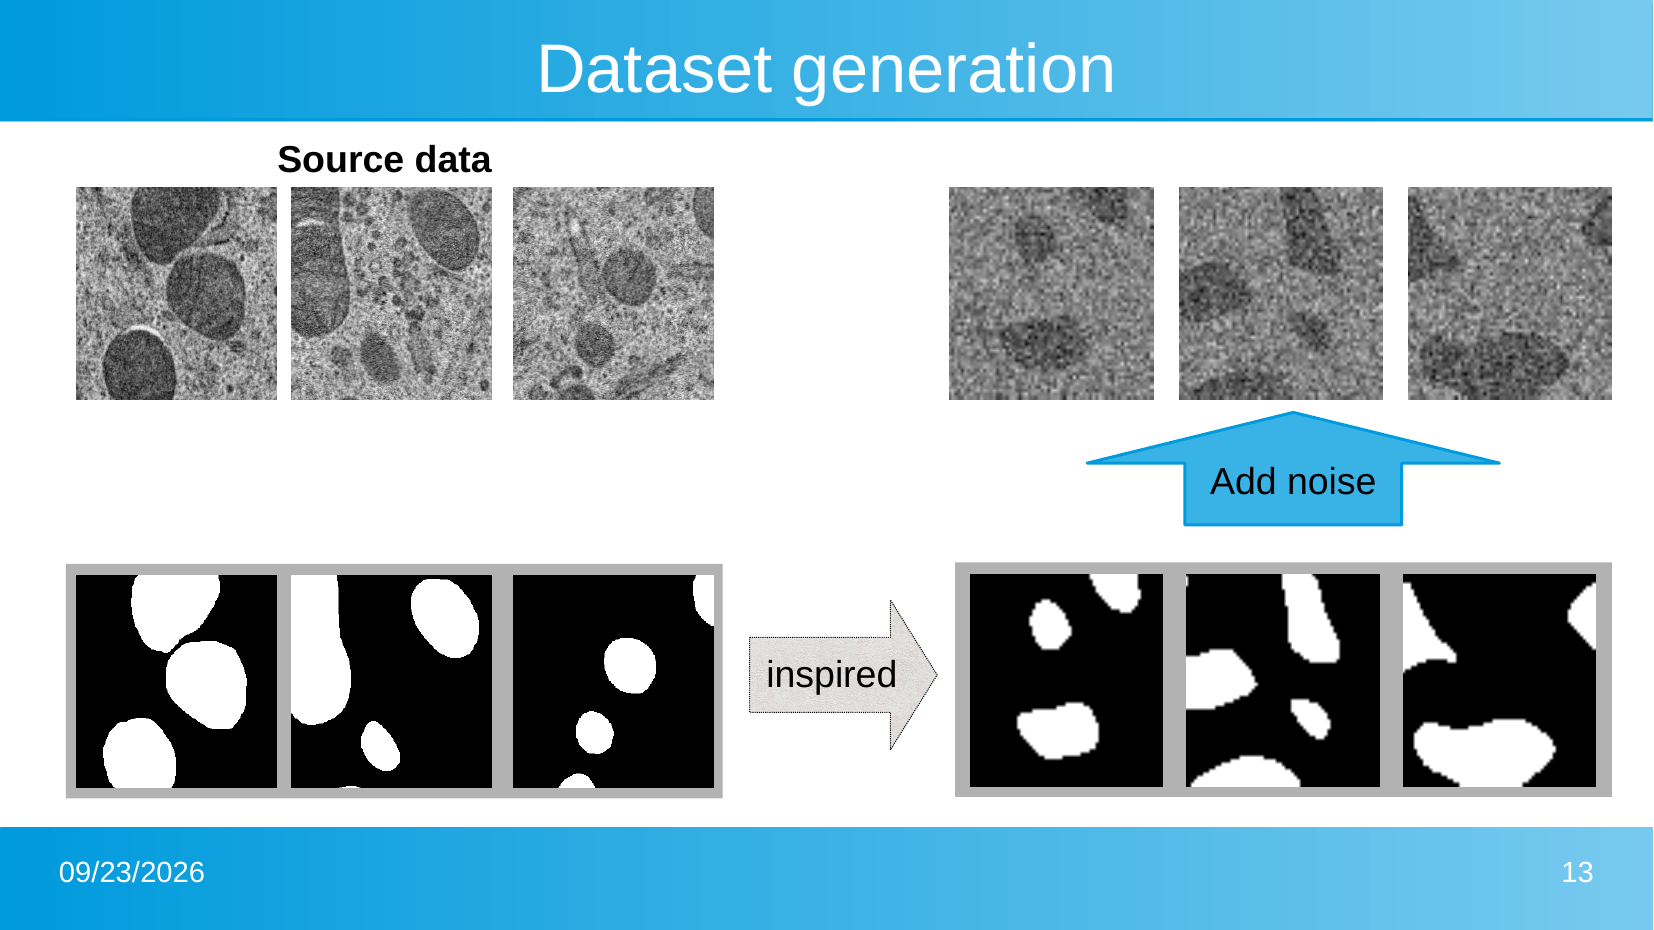

# Dataset generation
Source data
Add noise
inspired
13